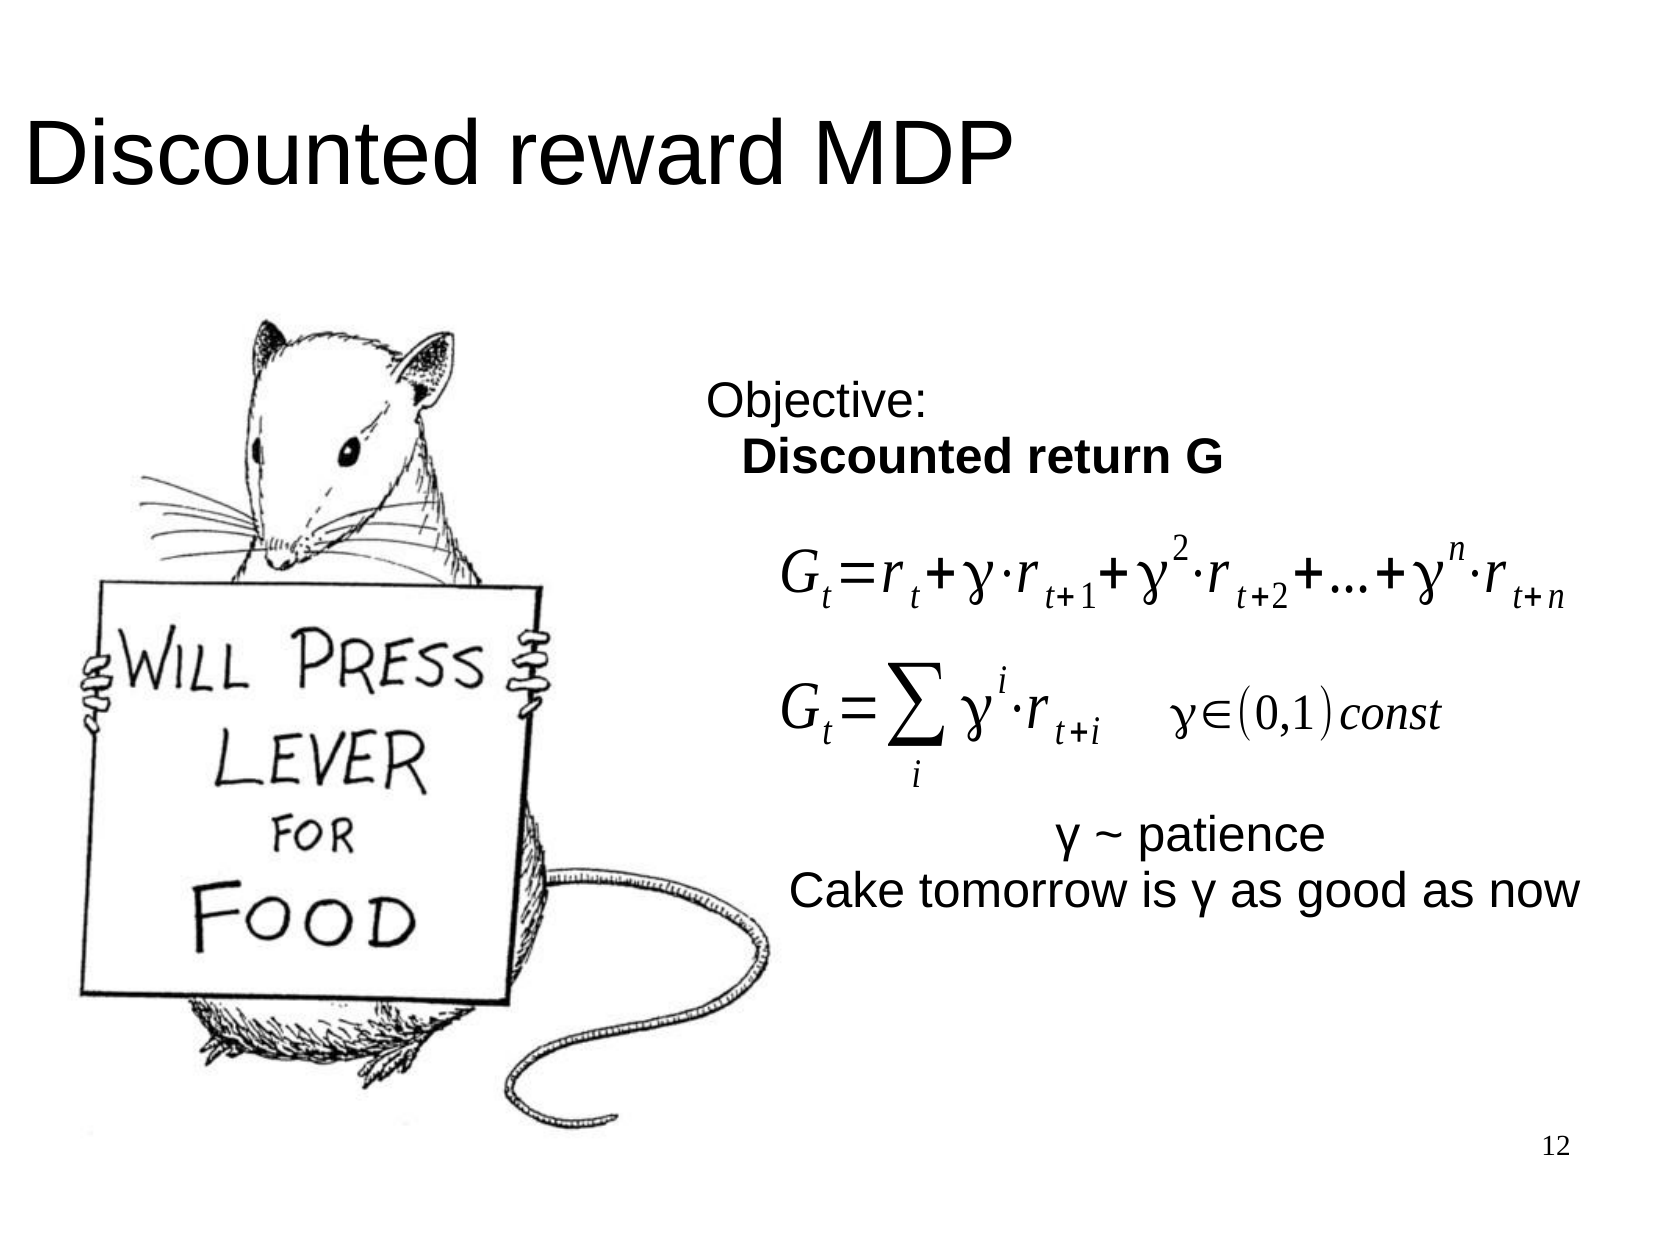

# Discounted reward MDP
Objective:
Discounted return G
γ ~ patience
Cake tomorrow is γ as good as now
12